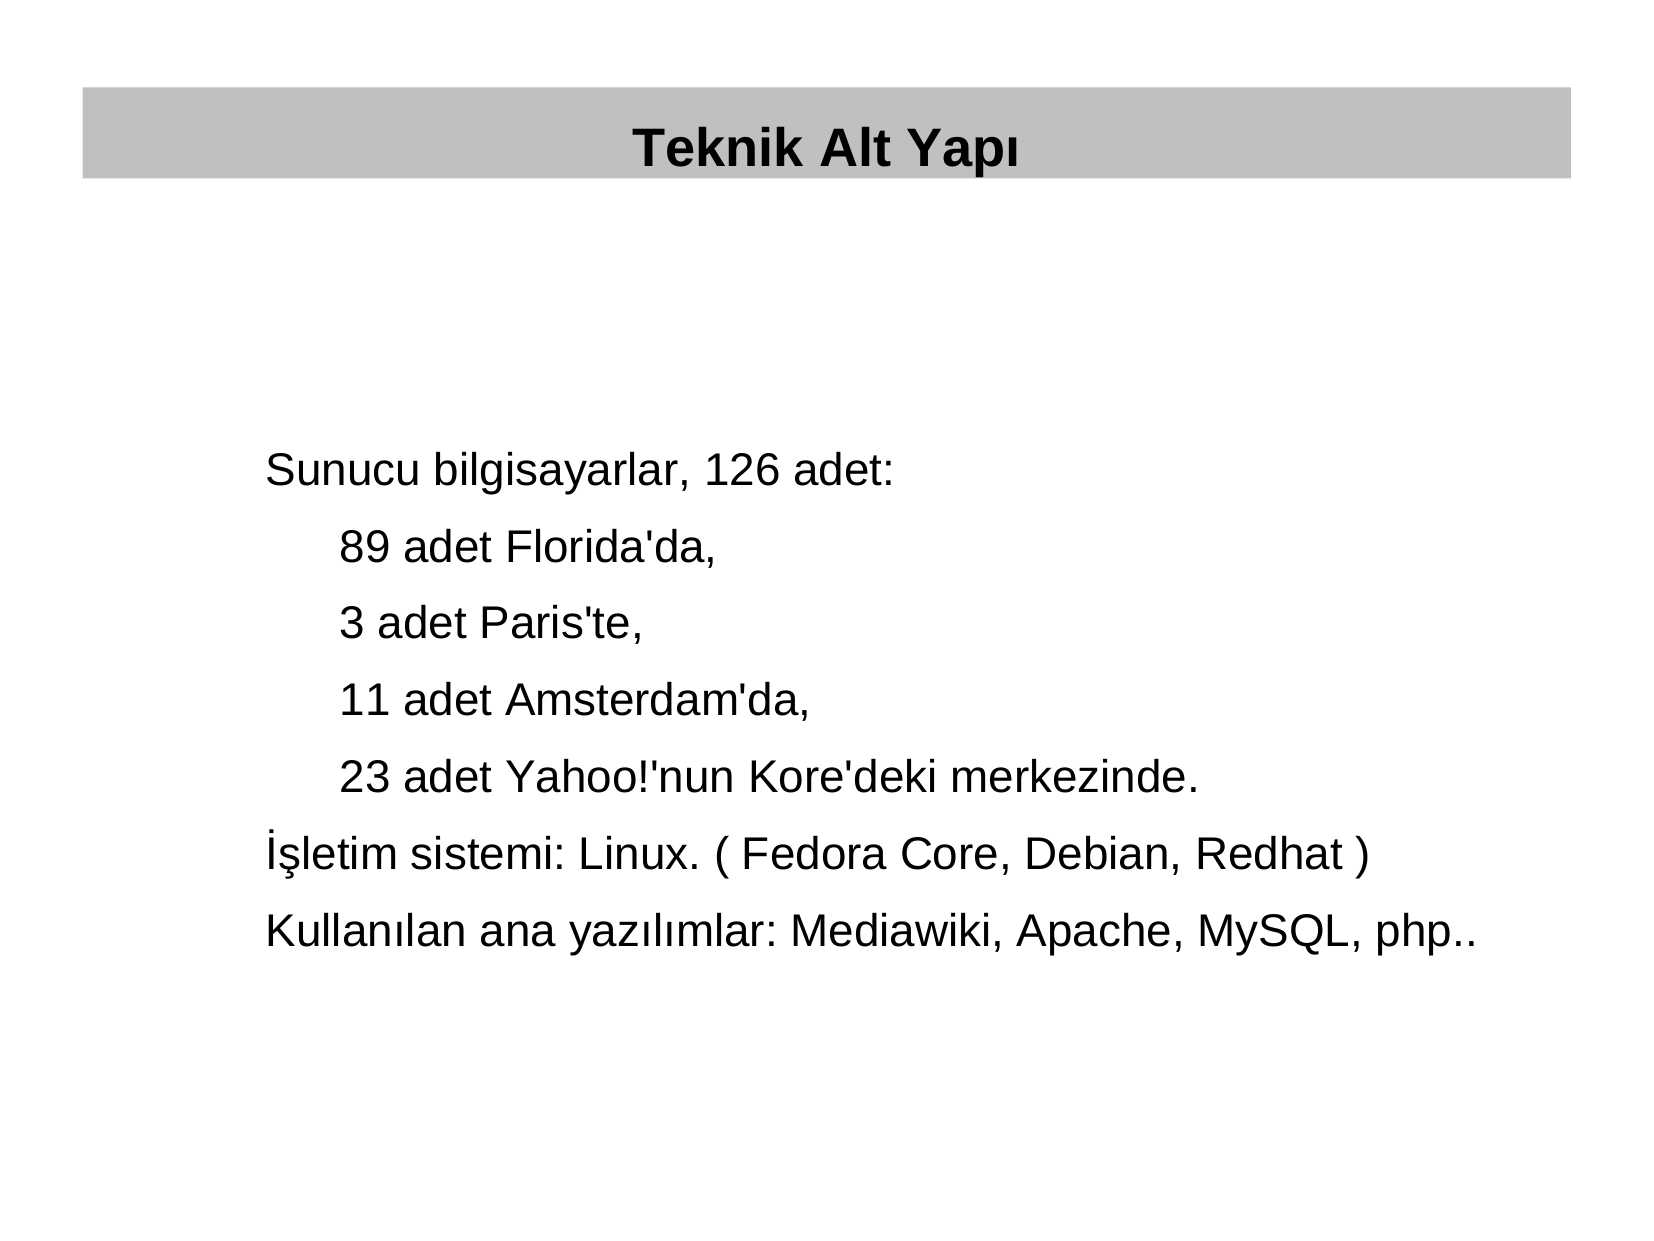

# Teknik Alt Yapı
Sunucu bilgisayarlar, 126 adet:
	89 adet Florida'da,
	3 adet Paris'te,
	11 adet Amsterdam'da,
	23 adet Yahoo!'nun Kore'deki merkezinde.
İşletim sistemi: Linux. ( Fedora Core, Debian, Redhat )
Kullanılan ana yazılımlar: Mediawiki, Apache, MySQL, php..